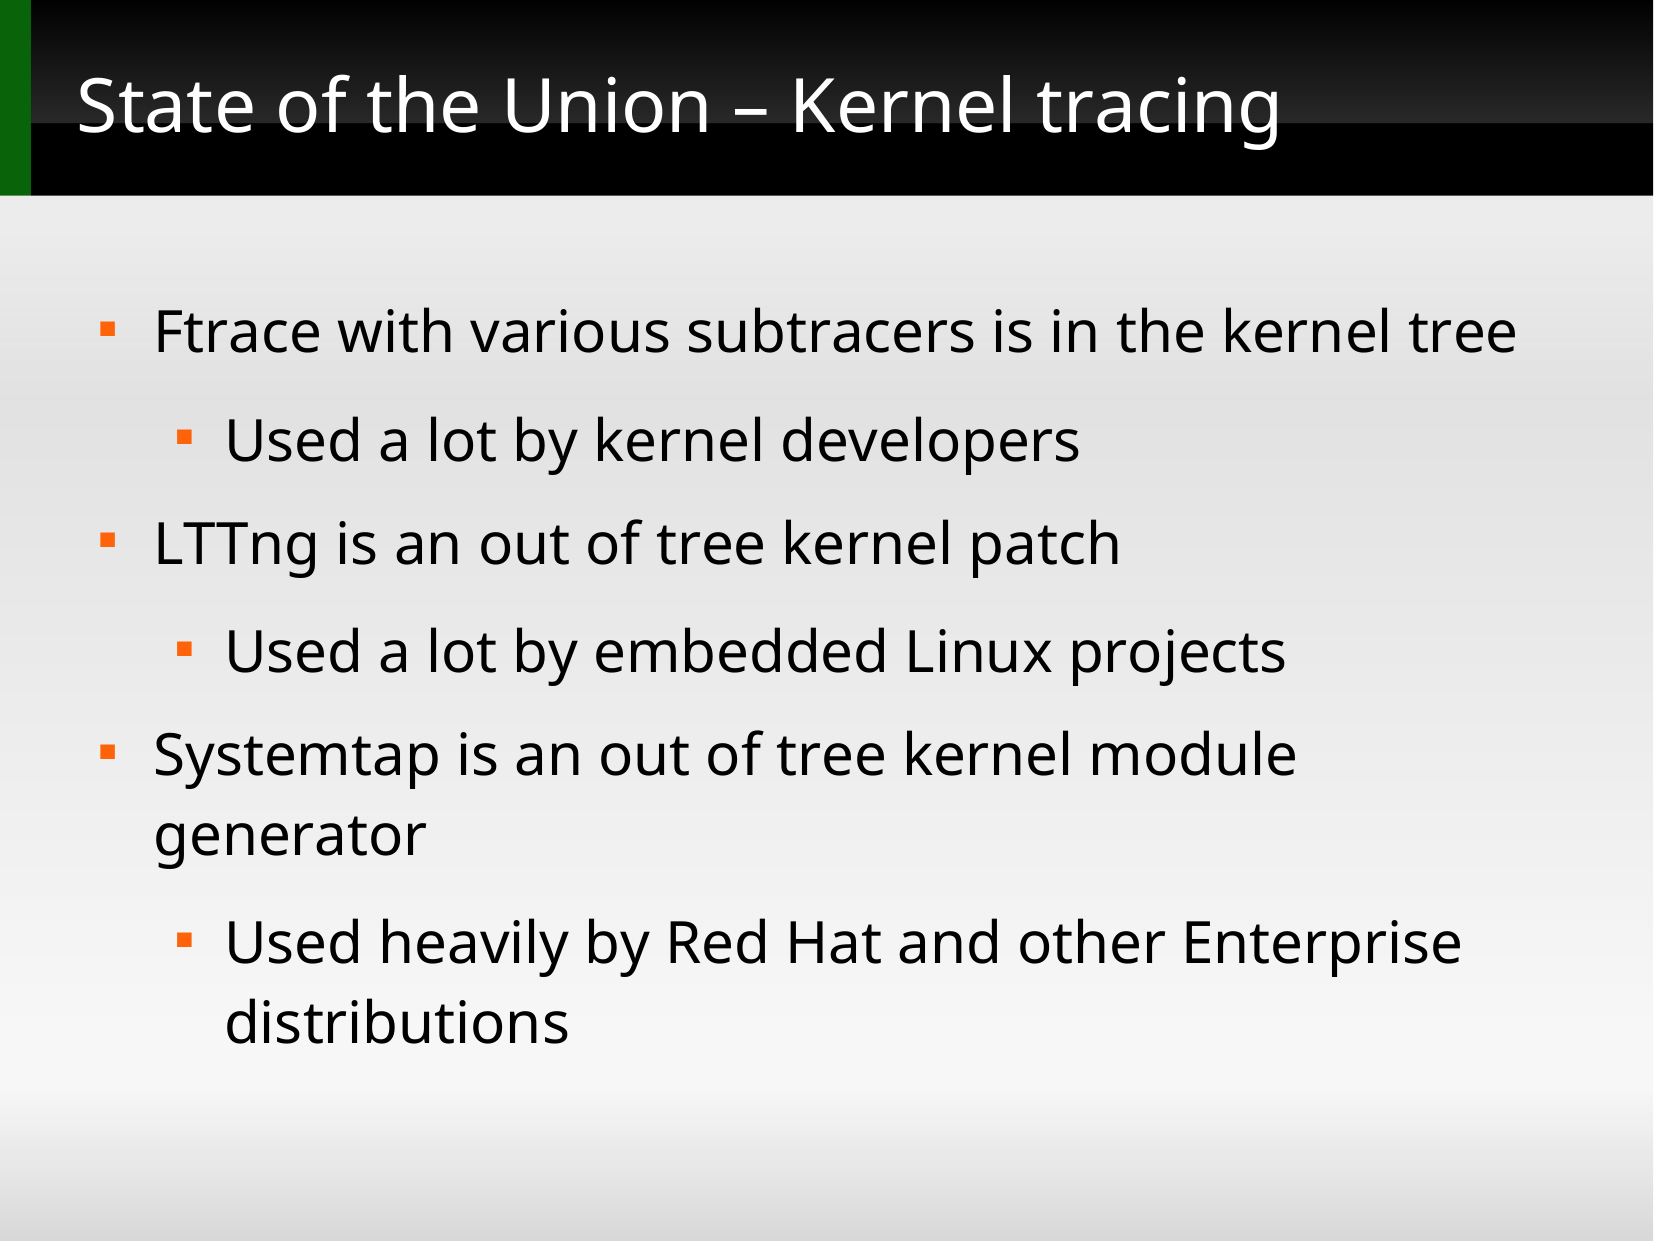

# State of the Union – Kernel tracing
Ftrace with various subtracers is in the kernel tree
Used a lot by kernel developers
LTTng is an out of tree kernel patch
Used a lot by embedded Linux projects
Systemtap is an out of tree kernel module generator
Used heavily by Red Hat and other Enterprise distributions